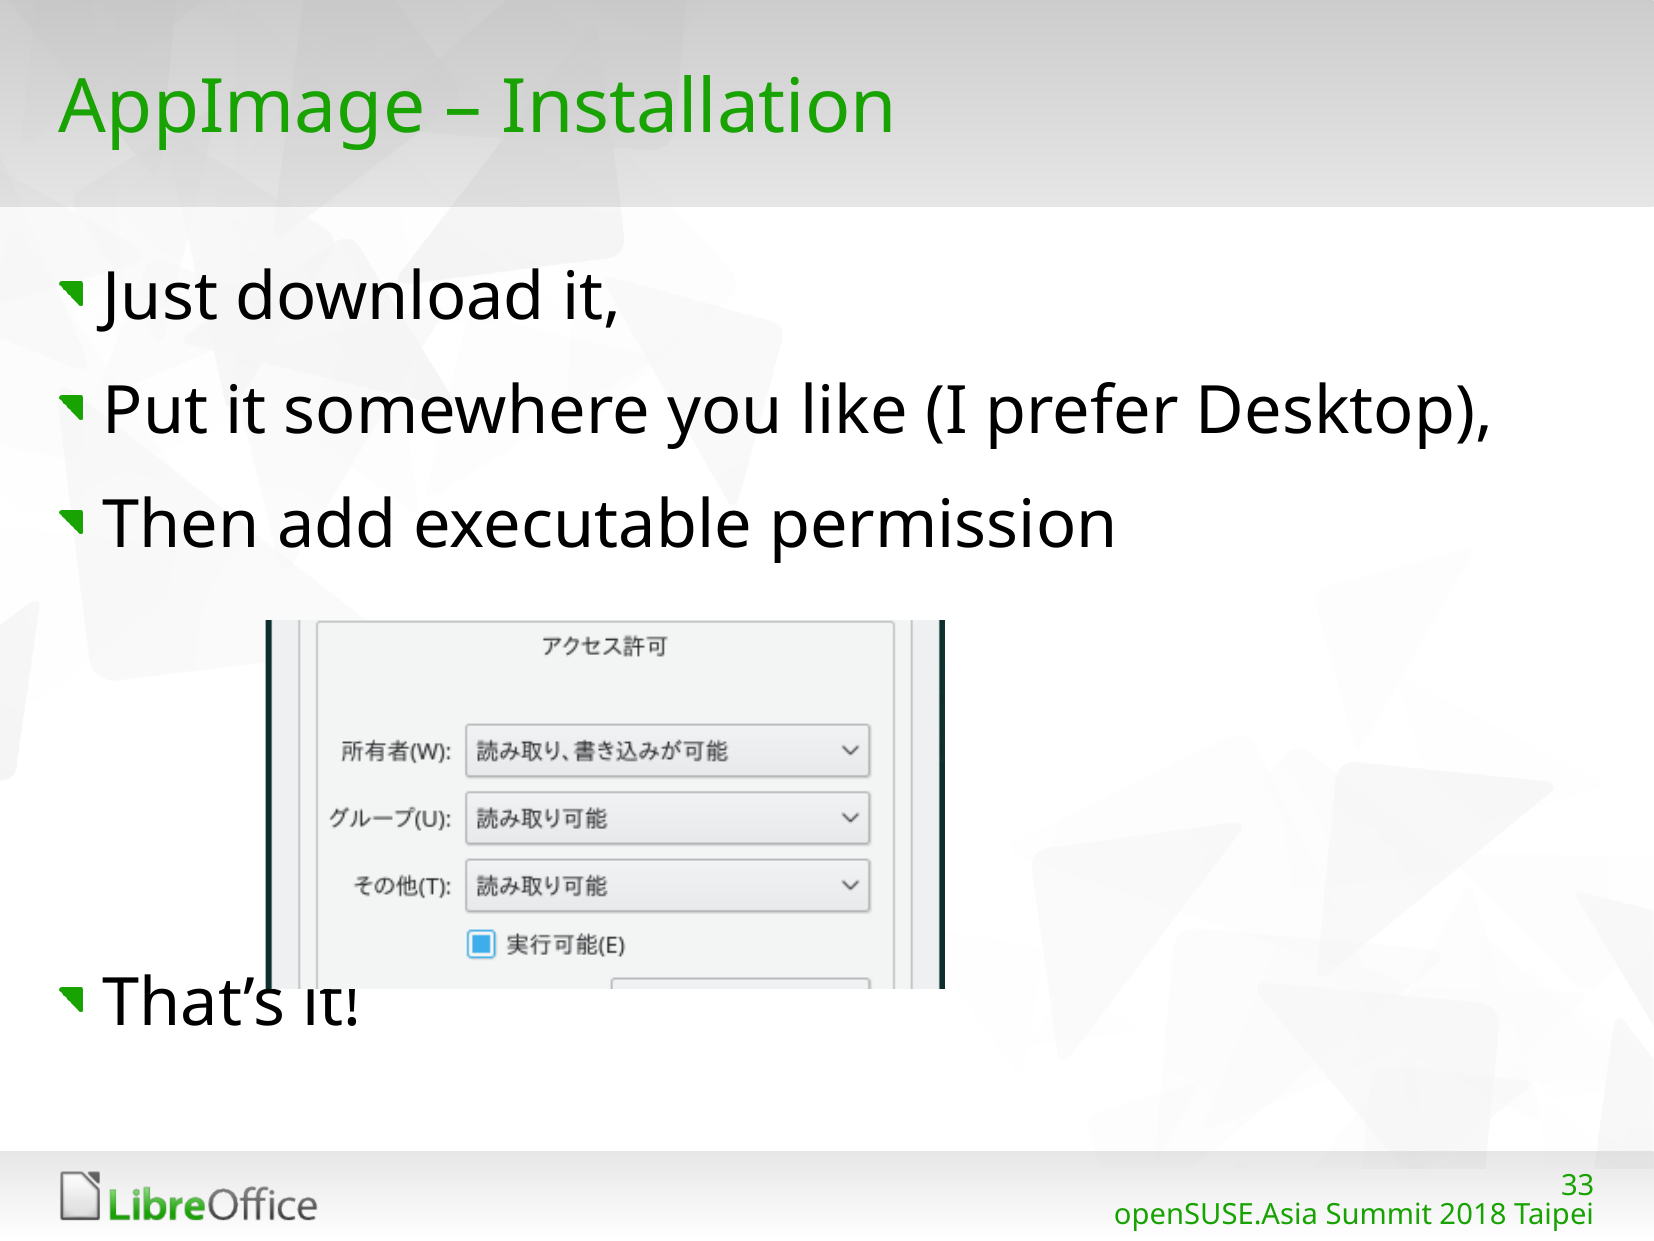

# AppImage – Installation
Just download it,
Put it somewhere you like (I prefer Desktop),
Then add executable permission
That’s it!
33
openSUSE.Asia Summit 2018 Taipei